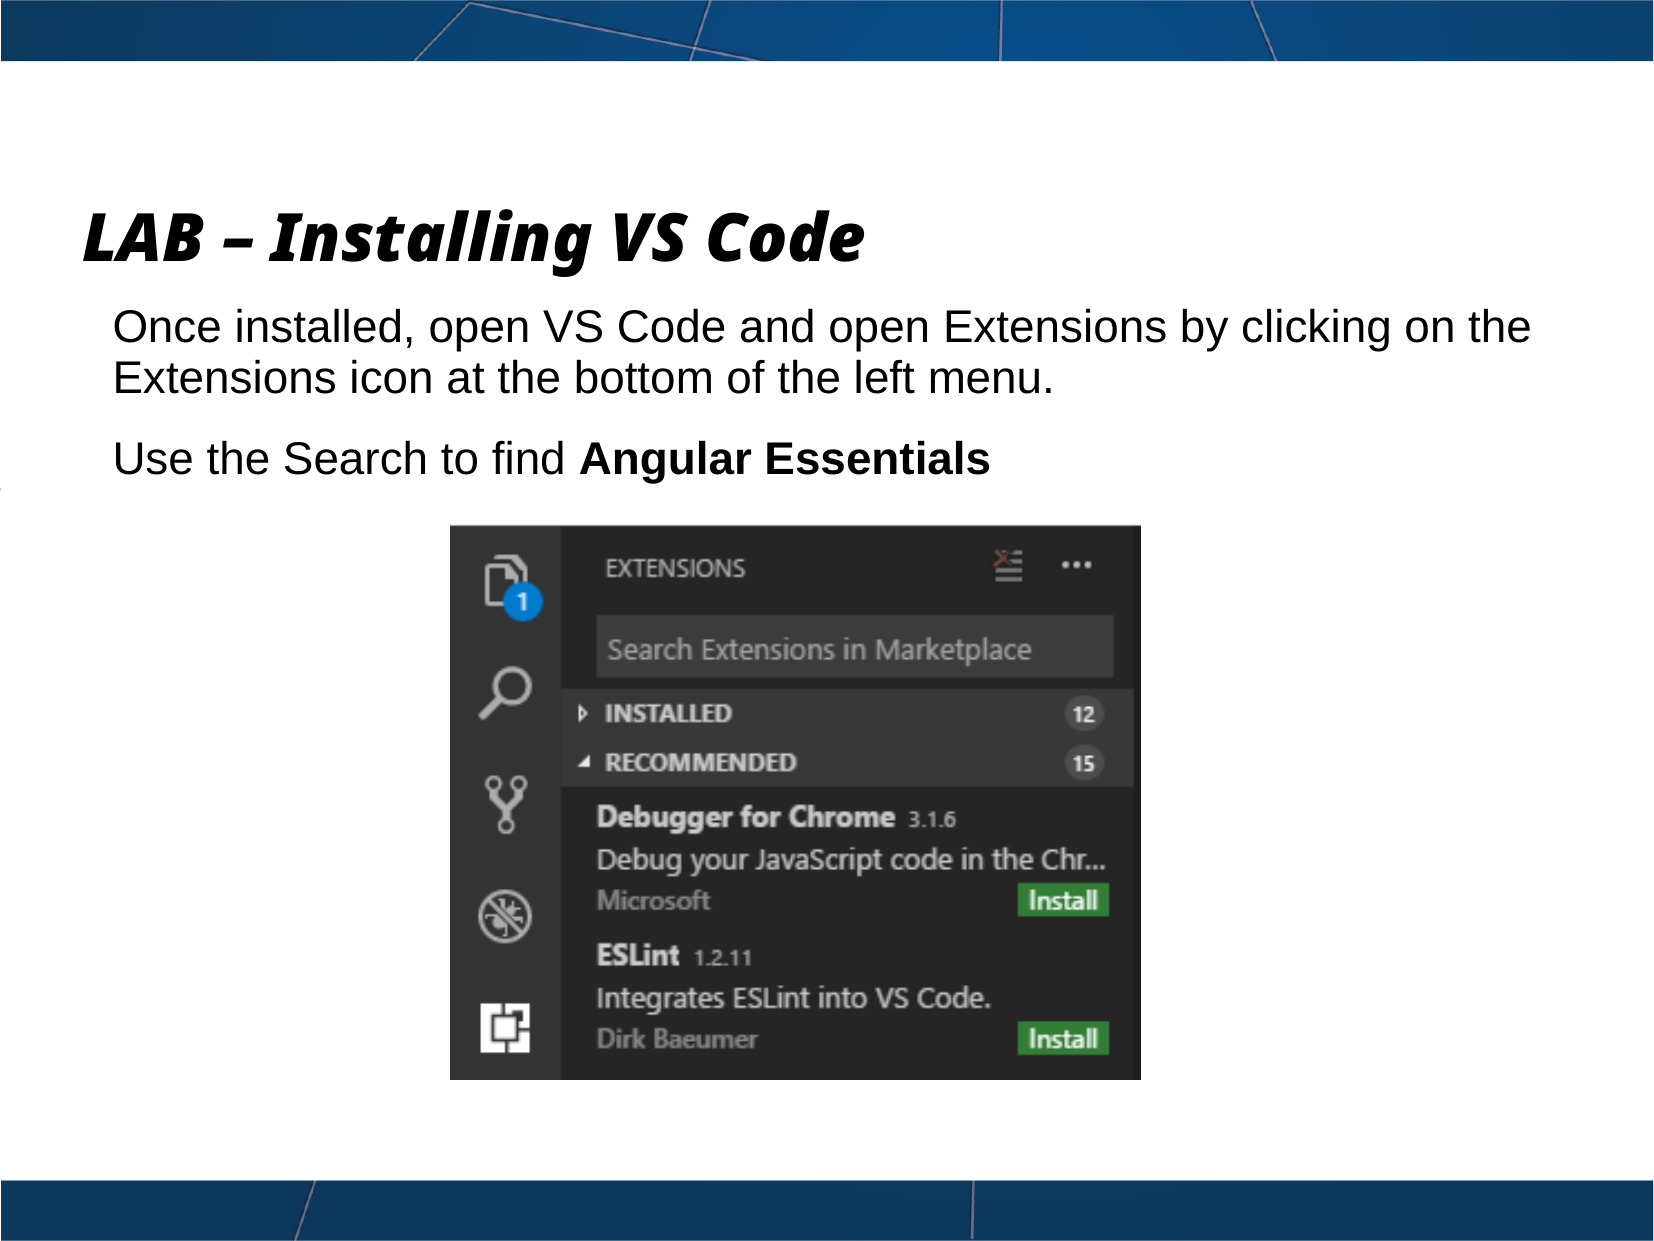

# LAB – Installing VS Code
Once installed, open VS Code and open Extensions by clicking on the Extensions icon at the bottom of the left menu.
Use the Search to find Angular Essentials